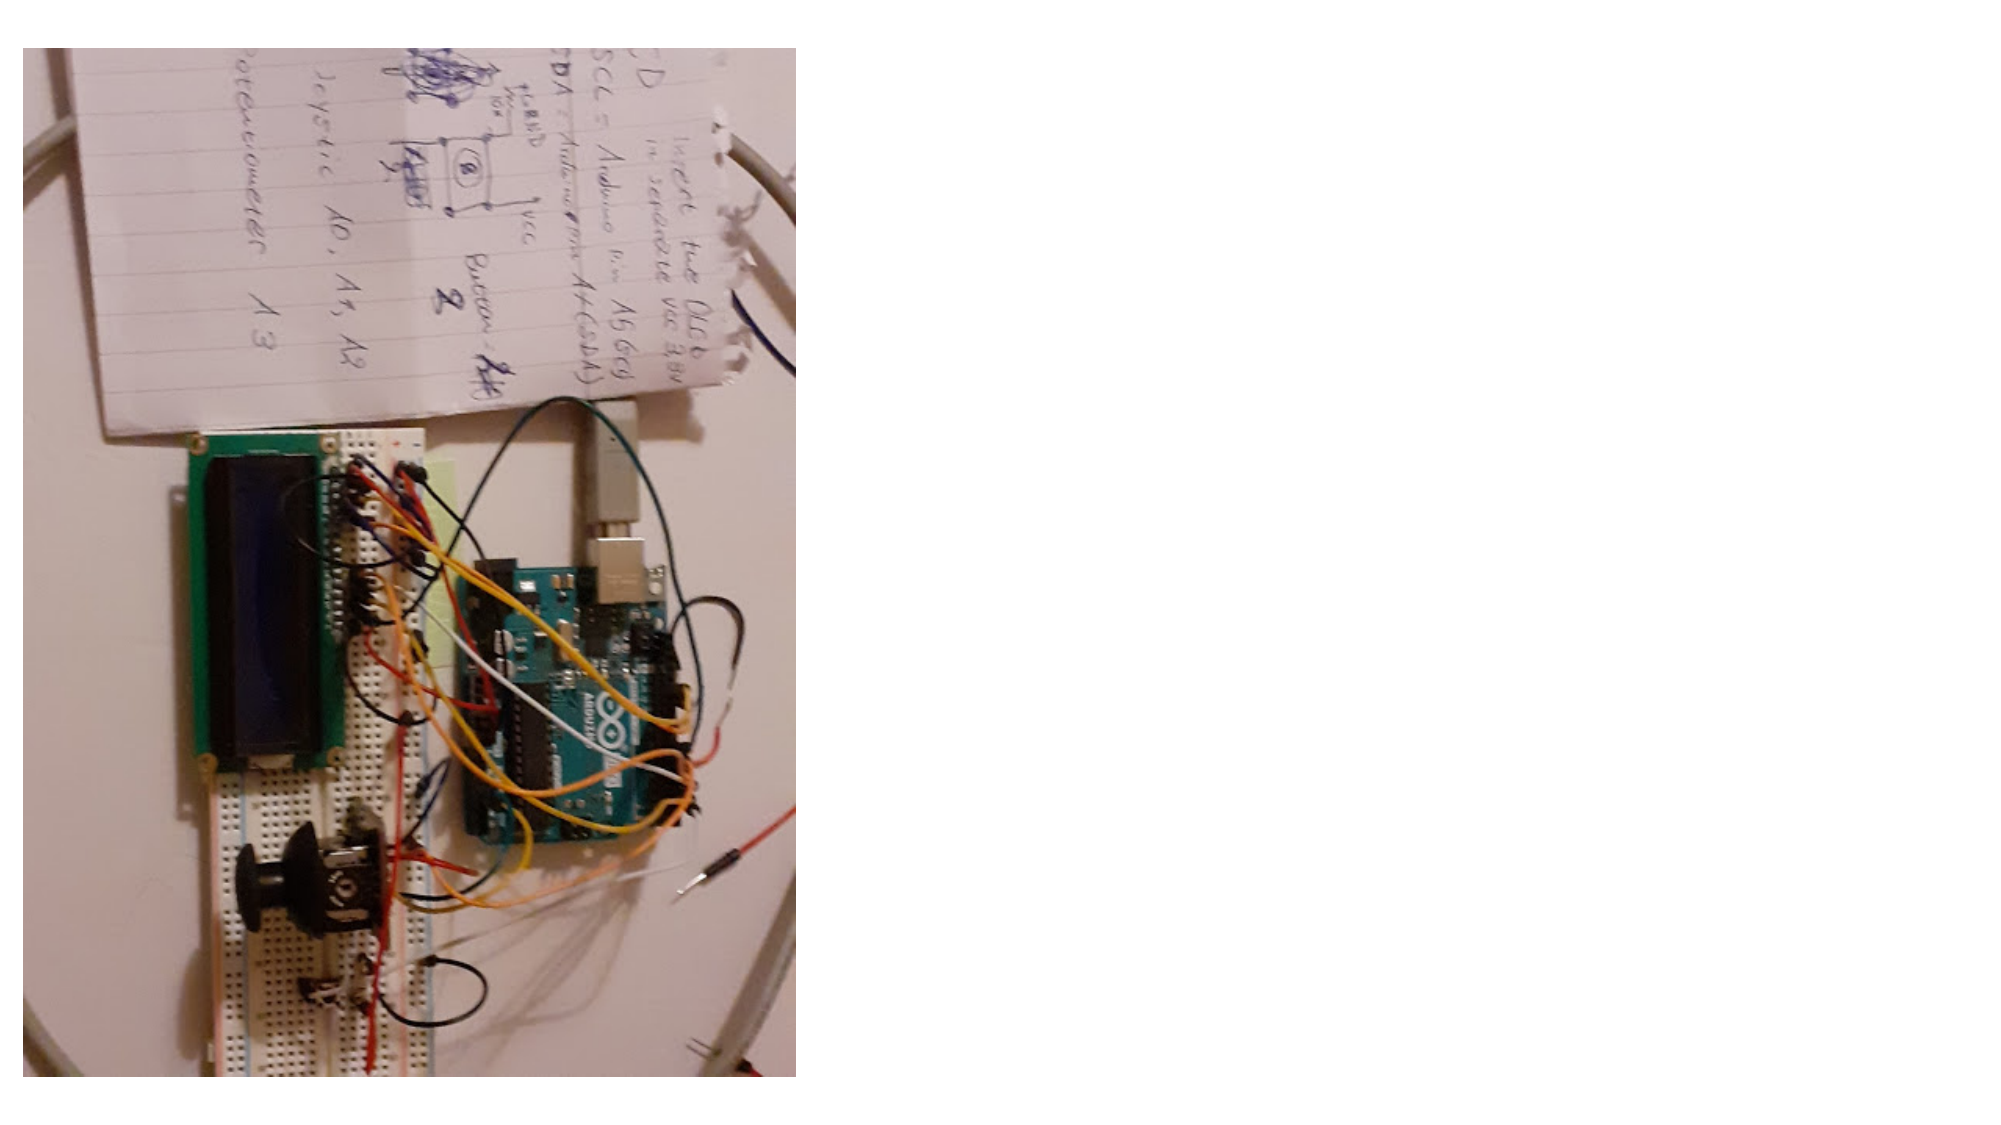

# The screen, (LCD)
Our biggest challenge was the screen.
We had problem with the first monitor (OLED) all the time.
After many tries and replacing almost everything in the project we found out that the problem was in the dashboard which we replaced with a new one.
We used eventually the LCD screen to implement the game.